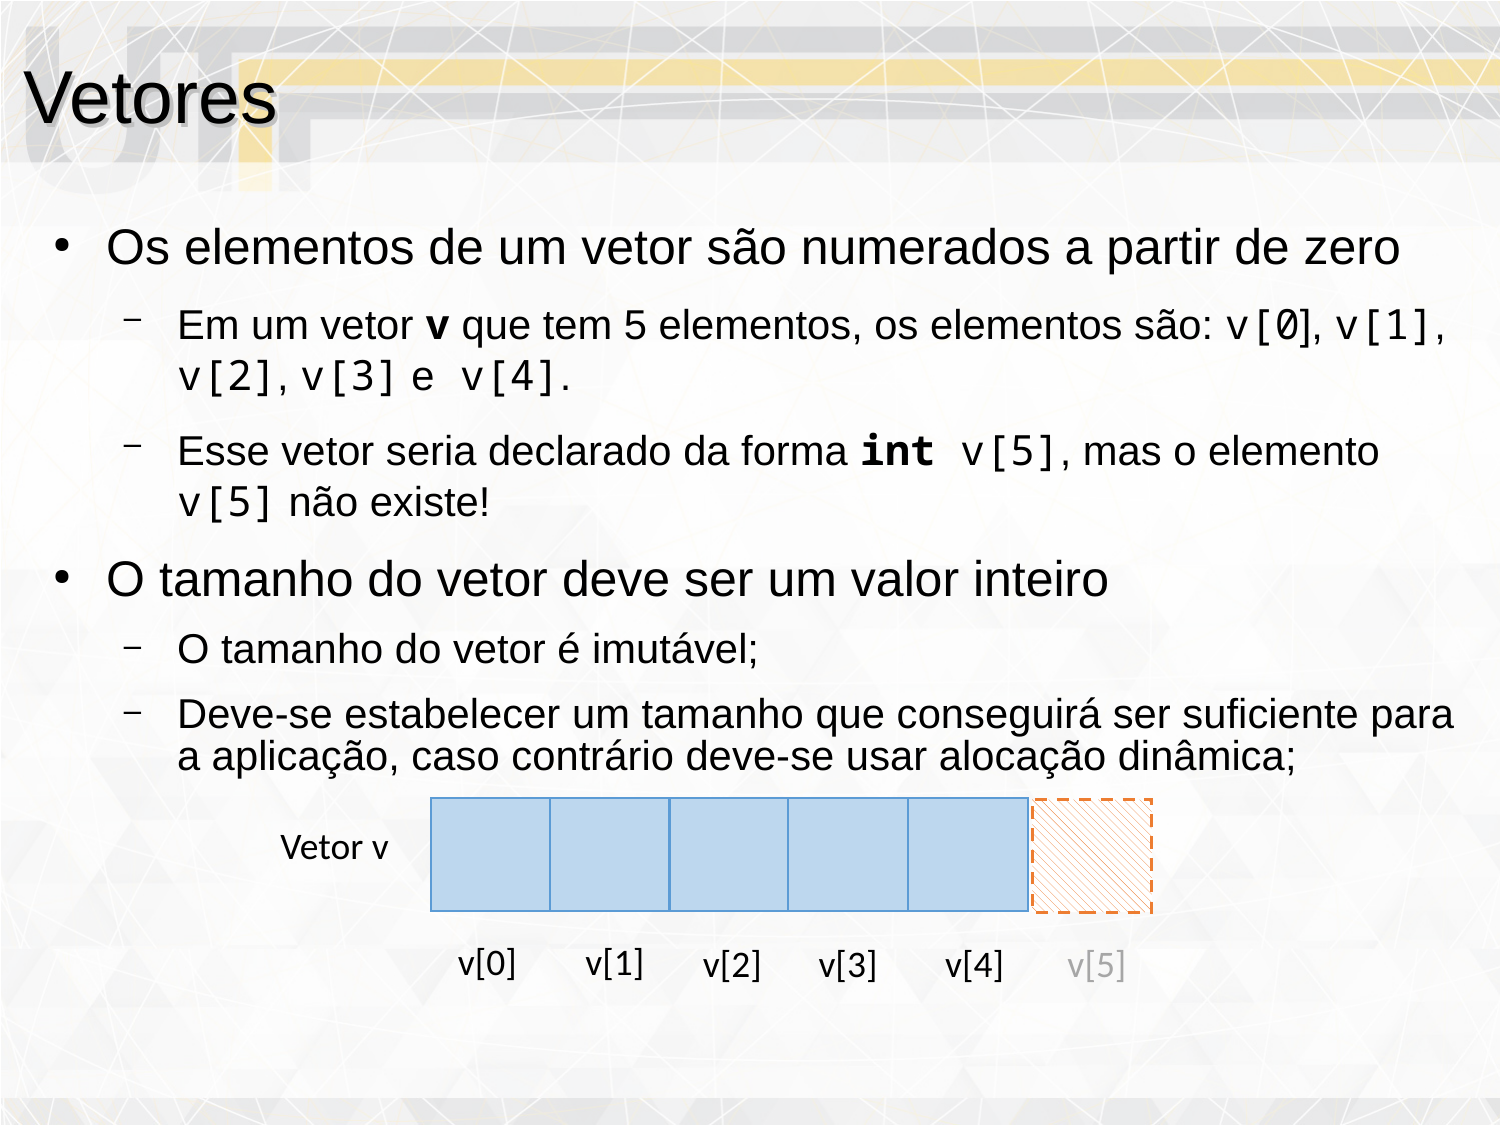

# Vetores
Os elementos de um vetor são numerados a partir de zero
Em um vetor v que tem 5 elementos, os elementos são: v[0], v[1], v[2], v[3] e v[4].
Esse vetor seria declarado da forma int v[5], mas o elemento v[5] não existe!
O tamanho do vetor deve ser um valor inteiro
O tamanho do vetor é imutável;
Deve-se estabelecer um tamanho que conseguirá ser suficiente para a aplicação, caso contrário deve-se usar alocação dinâmica;
Vetor v
v[0]
v[1]
v[2]
v[3]
v[4]
v[5]